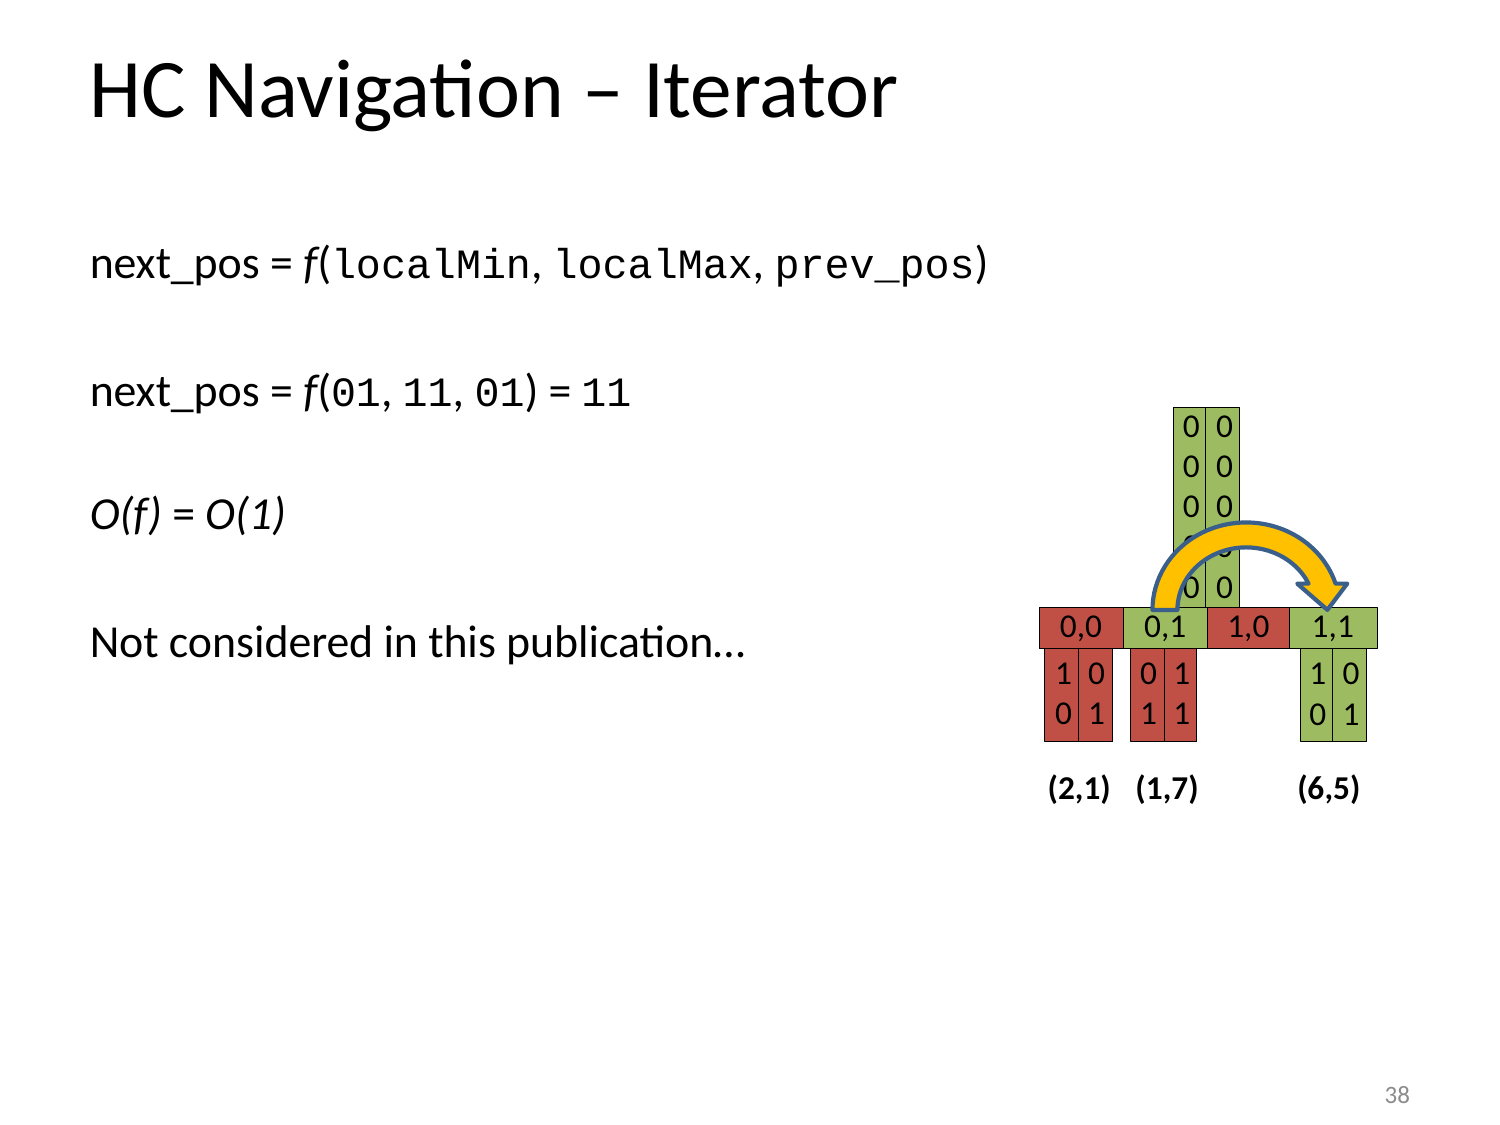

HC Navigation – Iterator
next_pos = f(localMin, localMax, prev_pos)
next_pos = f(01, 11, 01) = 11
O(f) = O(1)
Not considered in this publication…